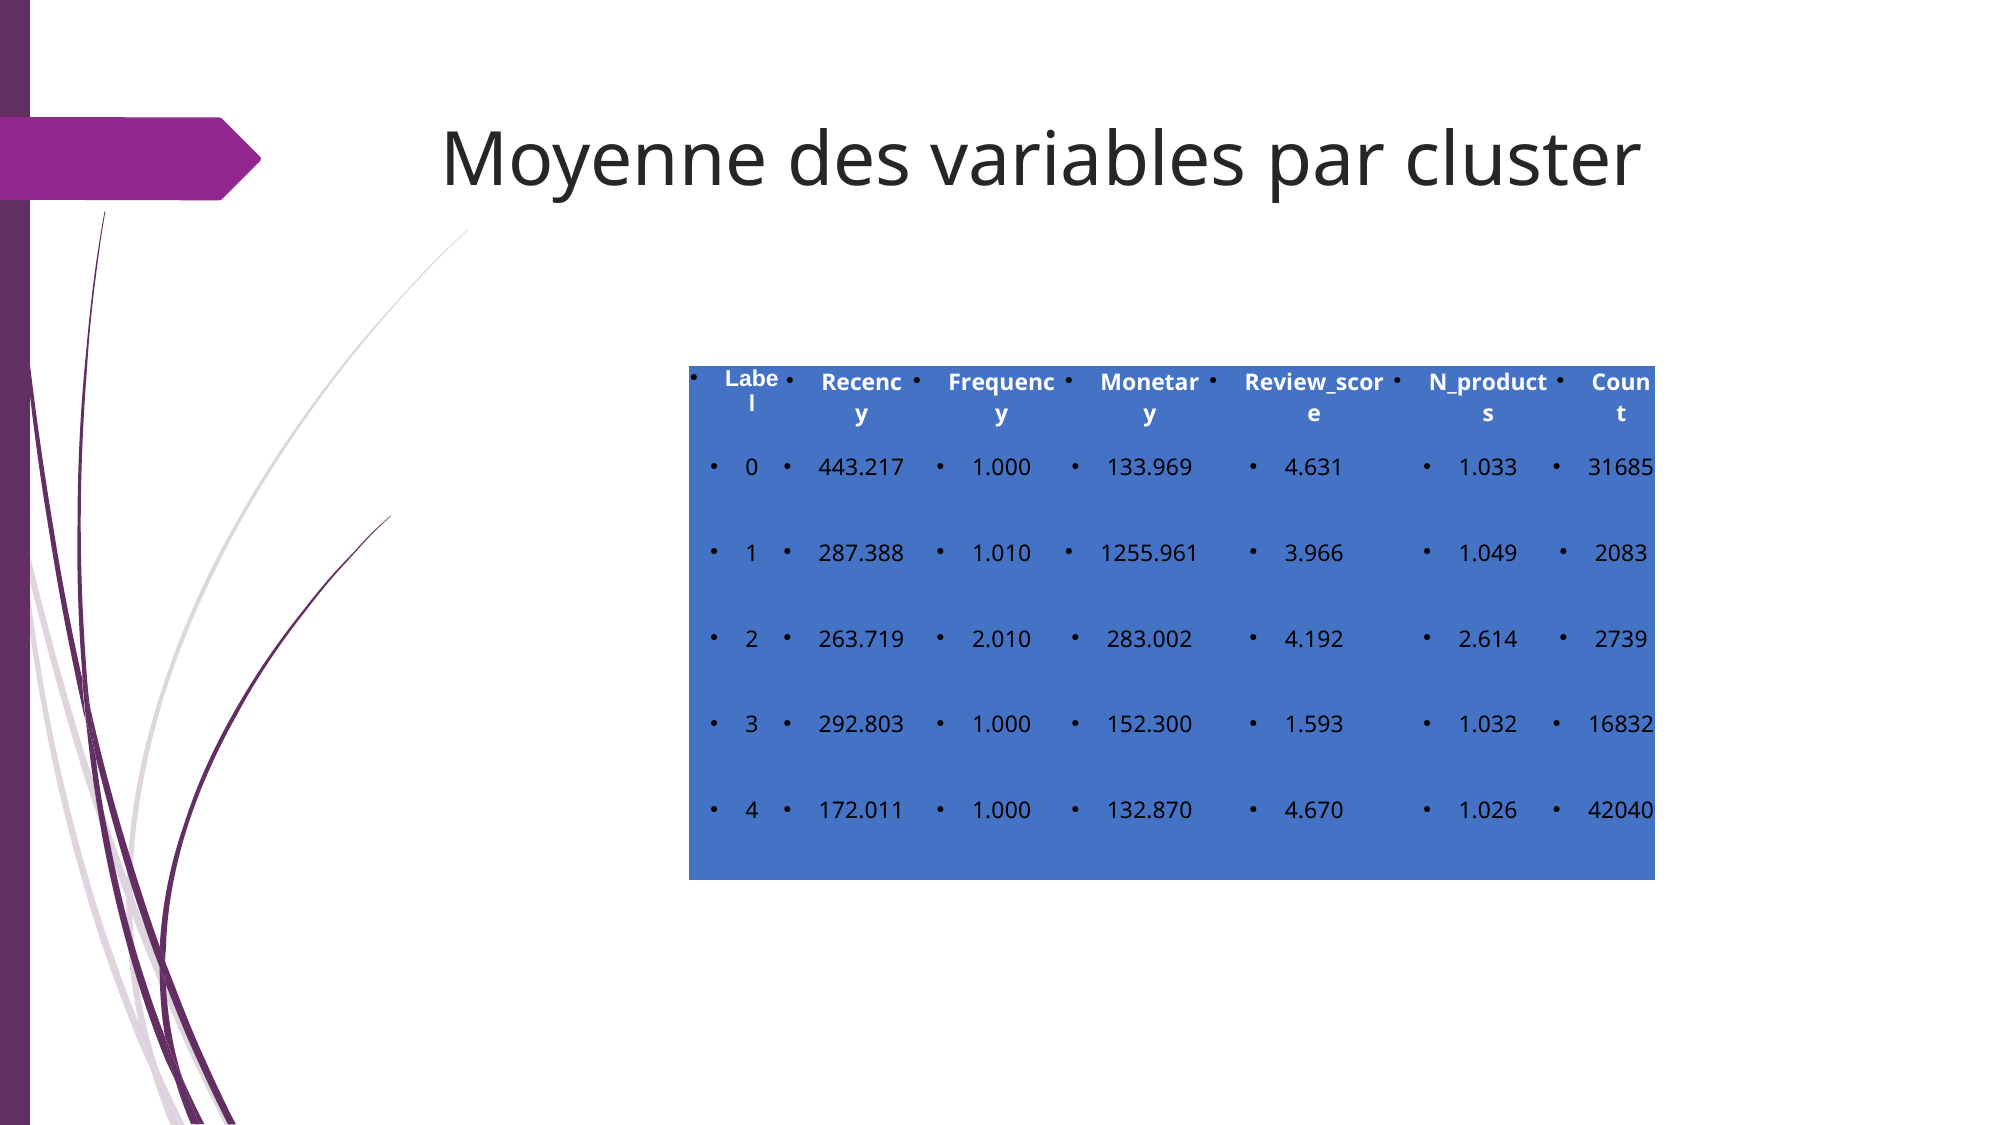

# Moyenne des variables par cluster
| Label | Recency | Frequency | Monetary | Review\_score | N\_products | Count |
| --- | --- | --- | --- | --- | --- | --- |
| 0 | 443.217 | 1.000 | 133.969 | 4.631 | 1.033 | 31685 |
| 1 | 287.388 | 1.010 | 1255.961 | 3.966 | 1.049 | 2083 |
| 2 | 263.719 | 2.010 | 283.002 | 4.192 | 2.614 | 2739 |
| 3 | 292.803 | 1.000 | 152.300 | 1.593 | 1.032 | 16832 |
| 4 | 172.011 | 1.000 | 132.870 | 4.670 | 1.026 | 42040 |